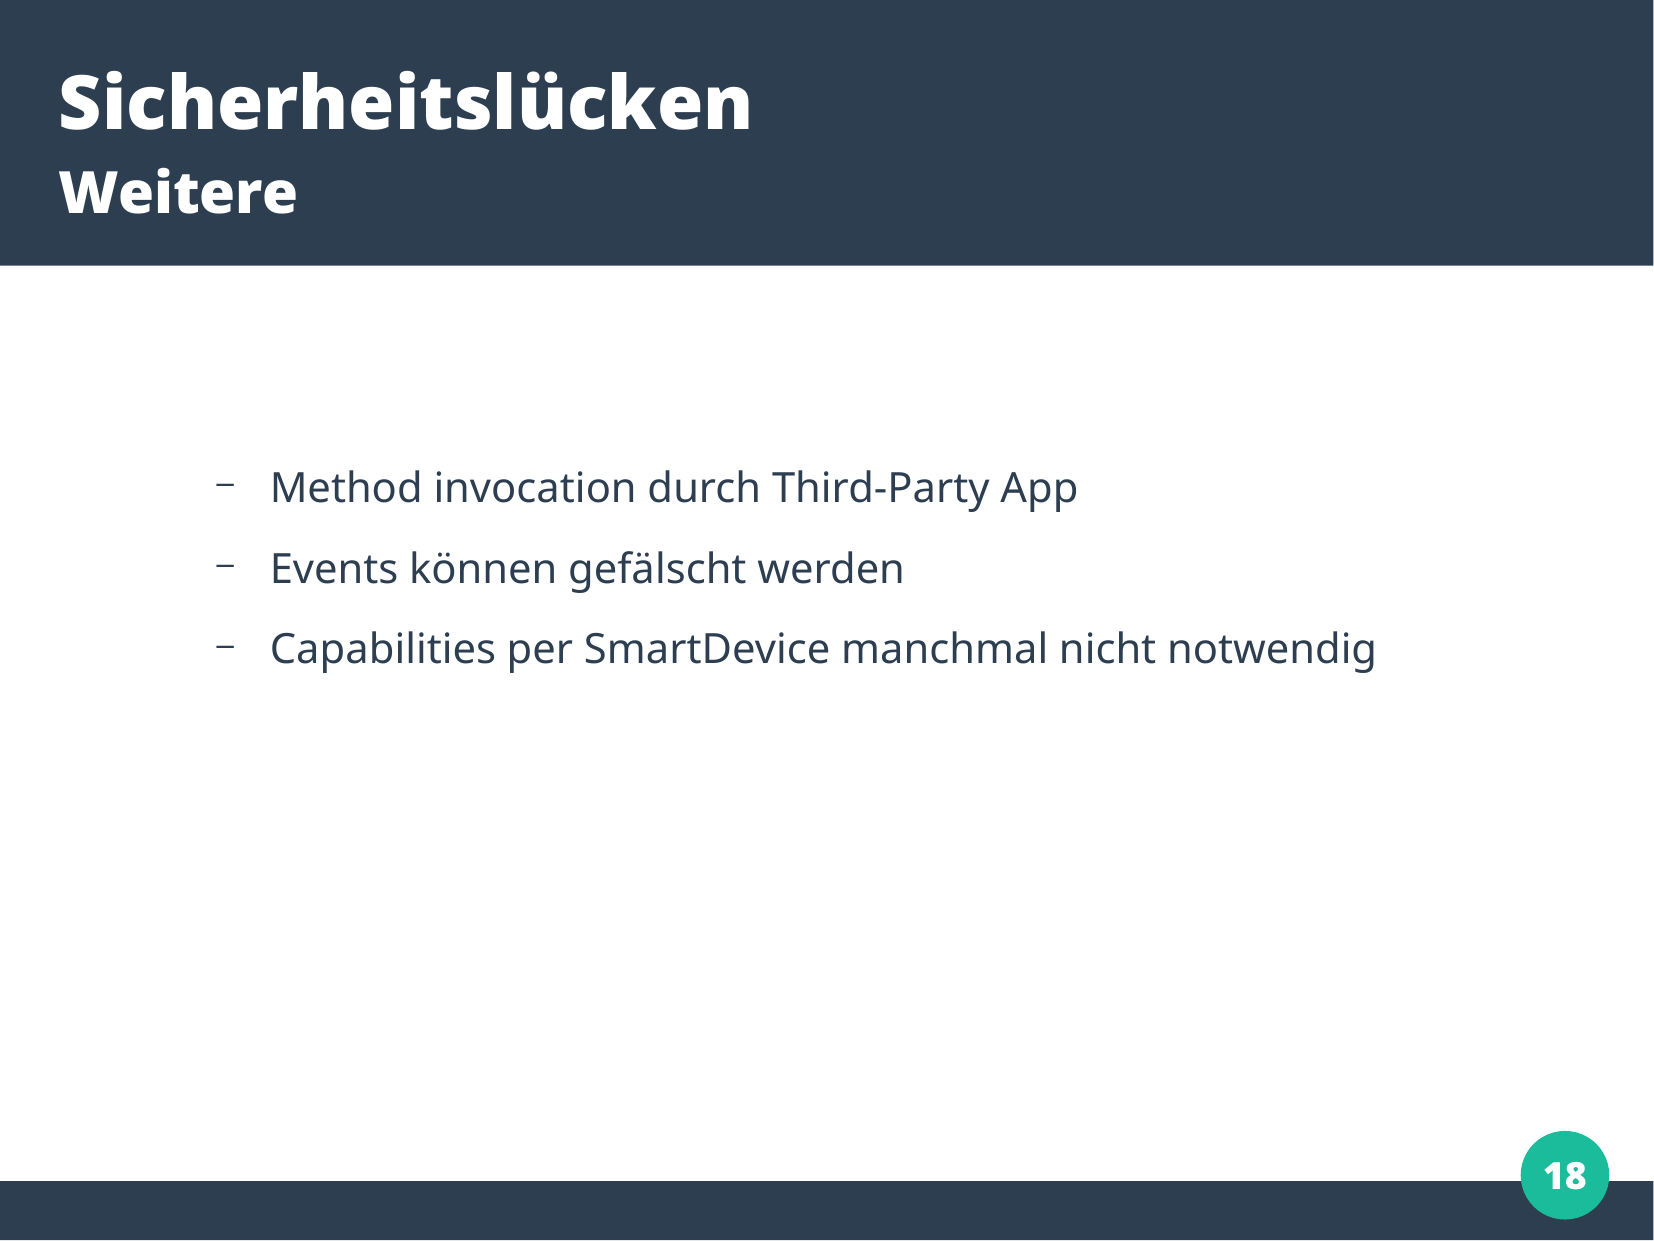

# Sicherheitslücken Weitere
Method invocation durch Third-Party App
Events können gefälscht werden
Capabilities per SmartDevice manchmal nicht notwendig
18